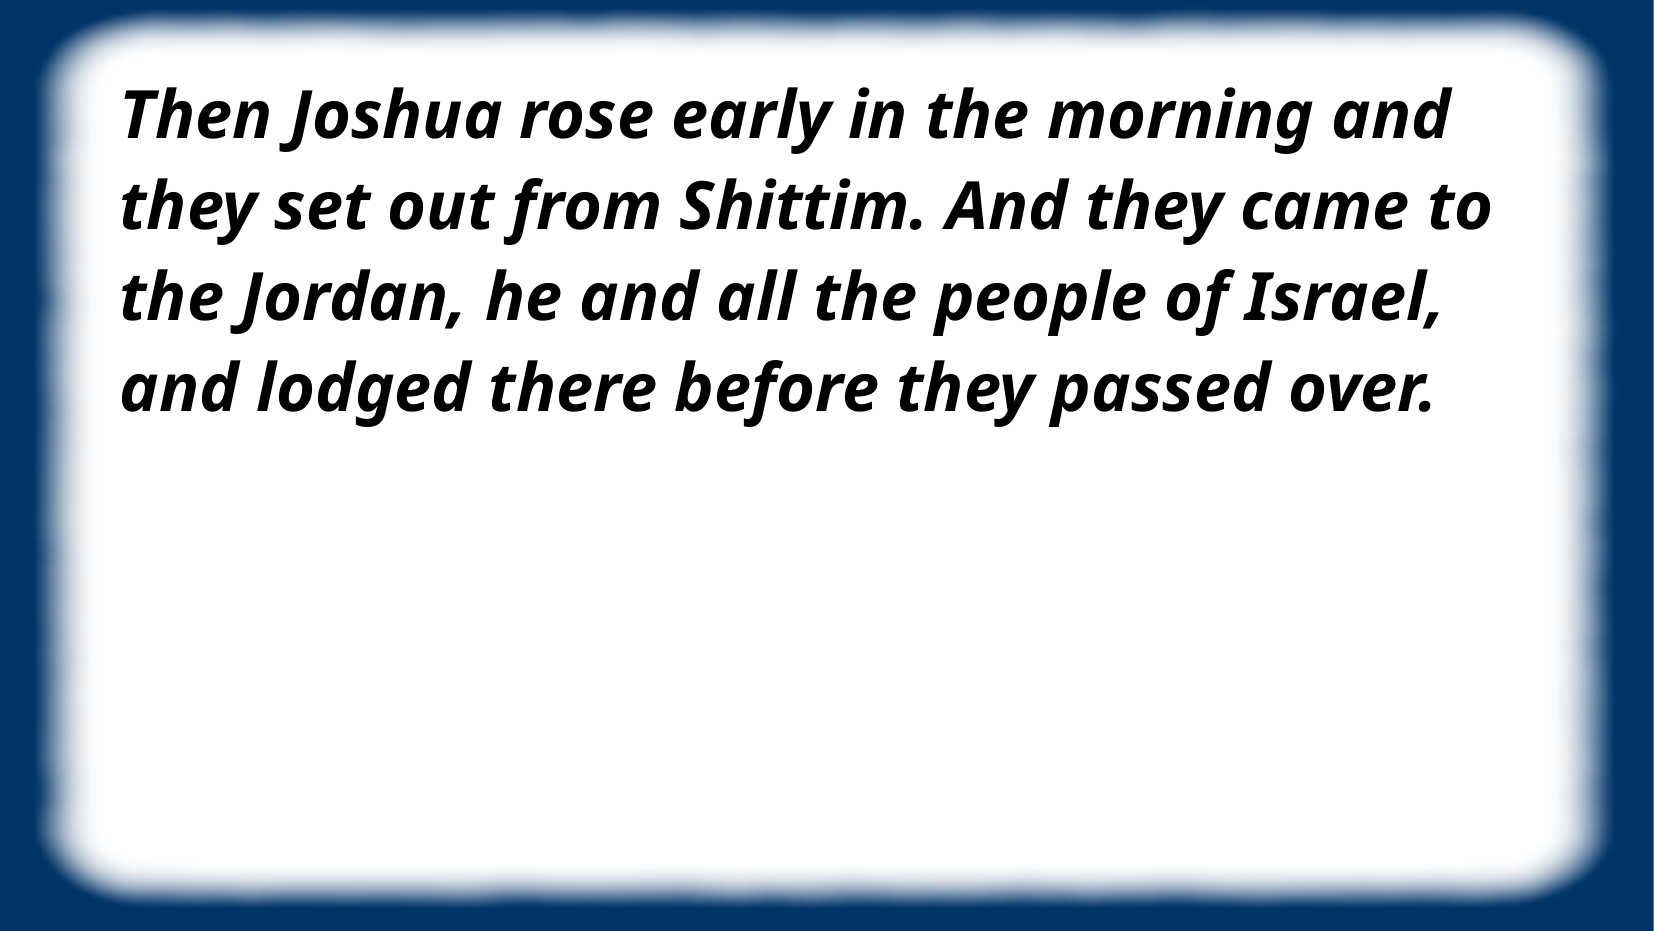

Then Joshua rose early in the morning and they set out from Shittim. And they came to the Jordan, he and all the people of Israel, and lodged there before they passed over.